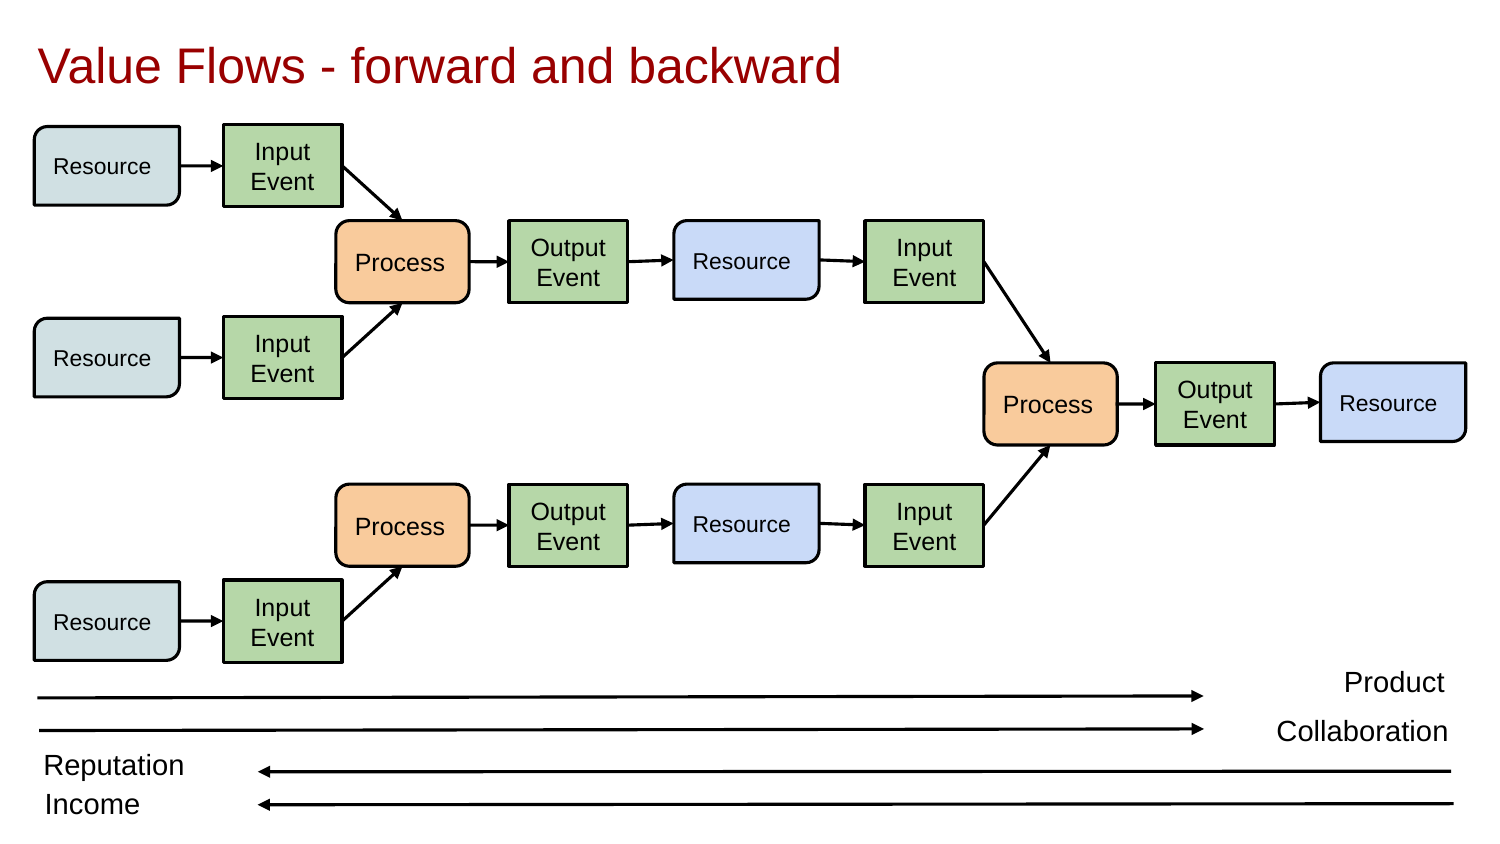

Value Flows - forward and backward
Input
Event
Resource
Process
Output
Event
Resource
Input
Event
Input
Event
Resource
Process
Output
Event
Resource
Process
Output
Event
Resource
Input
Event
Input
Event
Resource
Product
Collaboration
Reputation
Income